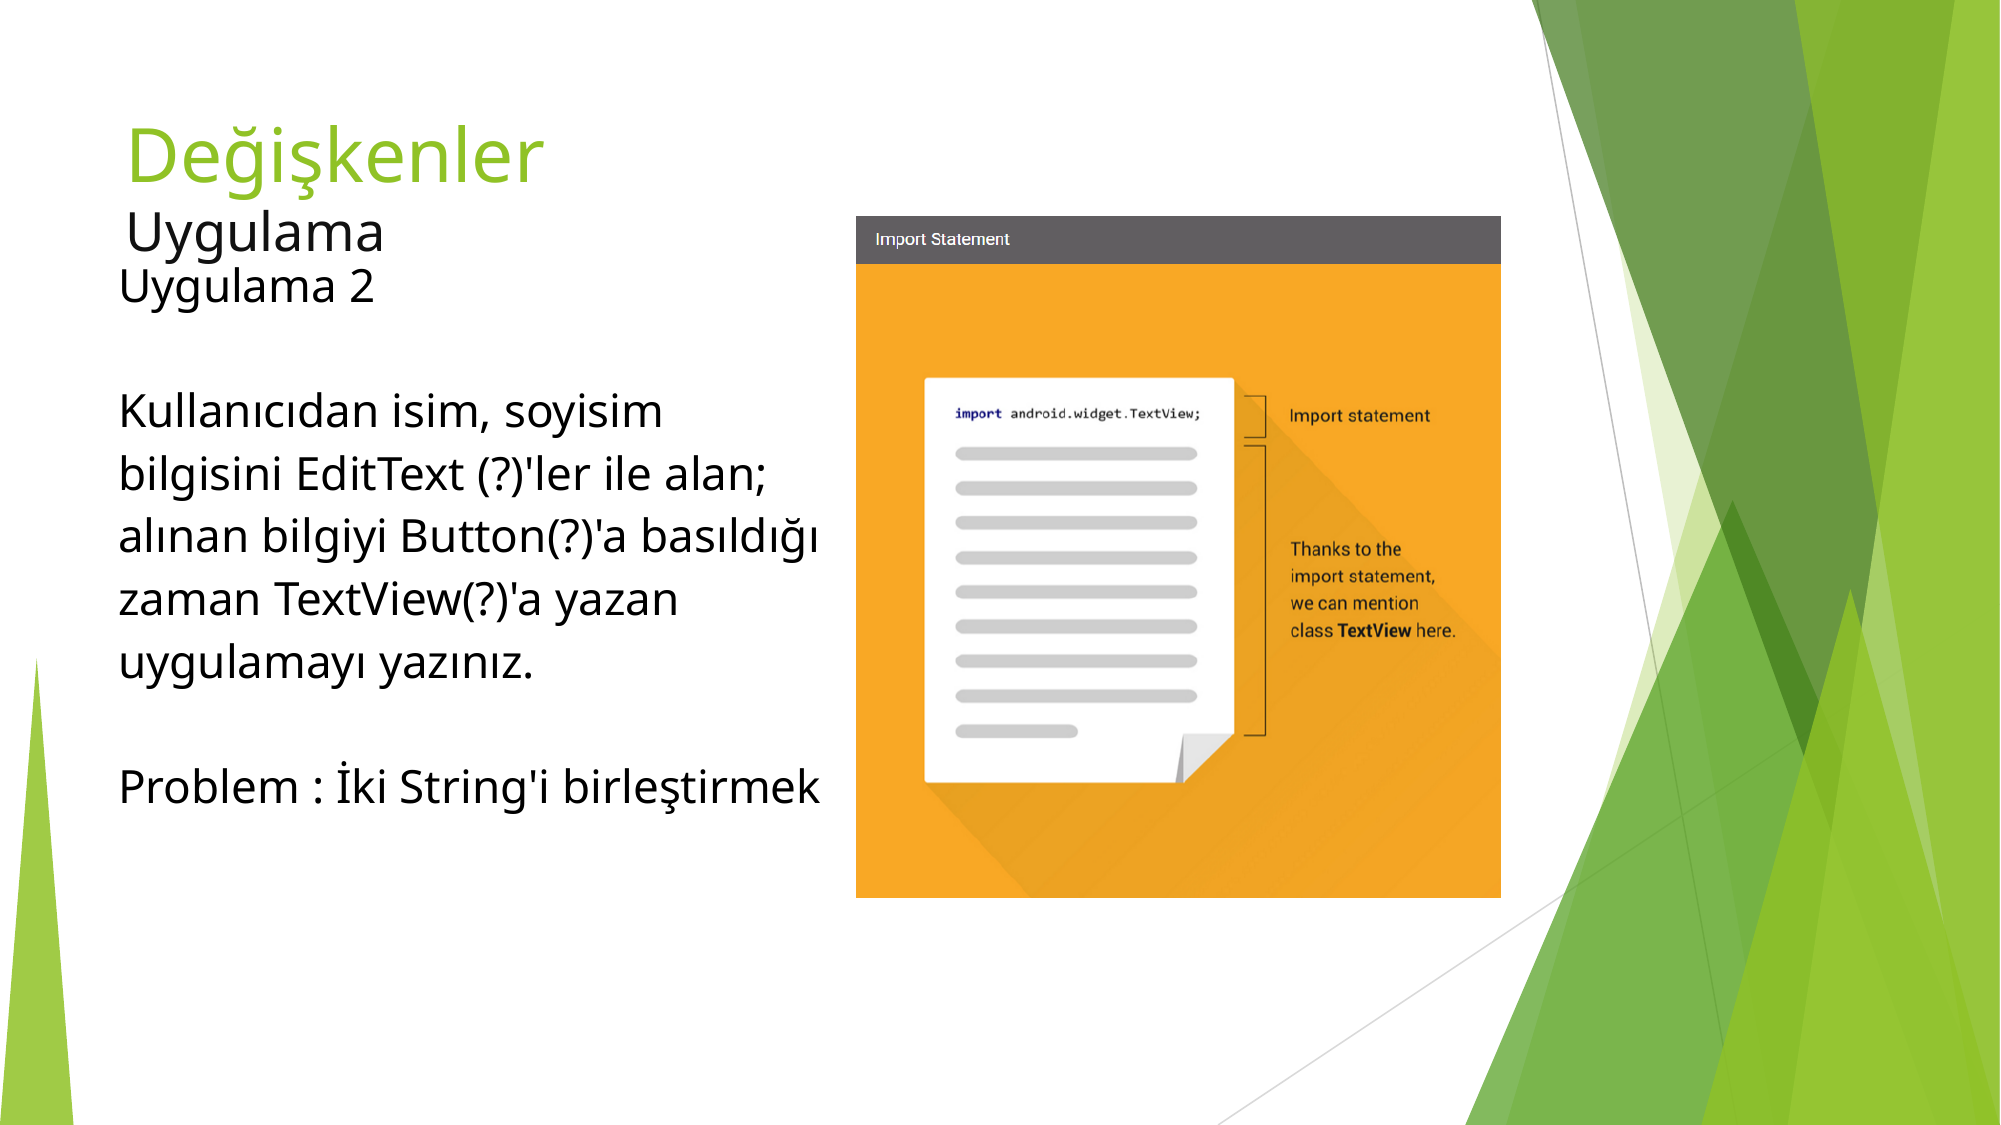

# Değişkenler Uygulama
Uygulama 2
Kullanıcıdan isim, soyisim bilgisini EditText (?)'ler ile alan; alınan bilgiyi Button(?)'a basıldığı zaman TextView(?)'a yazan uygulamayı yazınız.
Problem : İki String'i birleştirmek